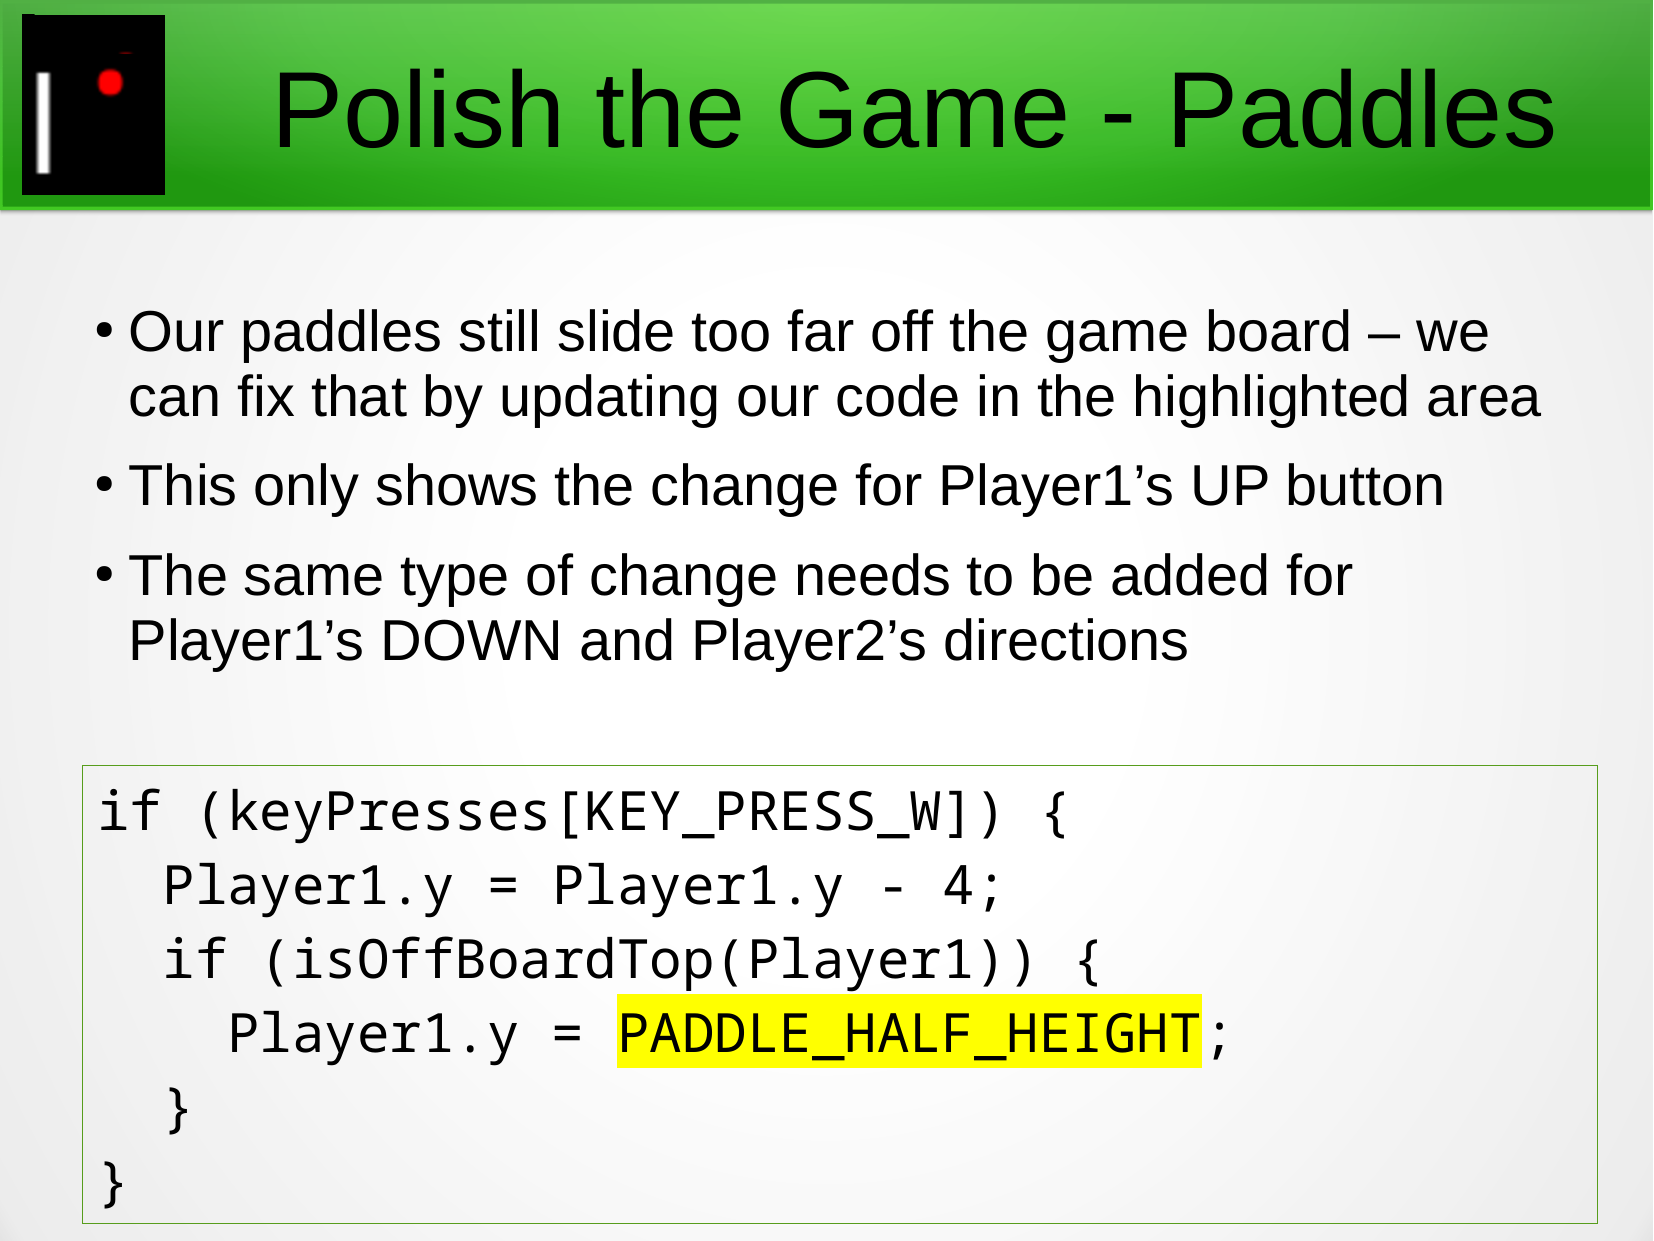

# Polish the Game - Paddles
Our paddles still slide too far off the game board – we can fix that by updating our code in the highlighted area
This only shows the change for Player1’s UP button
The same type of change needs to be added for Player1’s DOWN and Player2’s directions
if (keyPresses[KEY_PRESS_W]) {
 Player1.y = Player1.y - 4;
 if (isOffBoardTop(Player1)) {
 Player1.y = PADDLE_HALF_HEIGHT;
 }
}